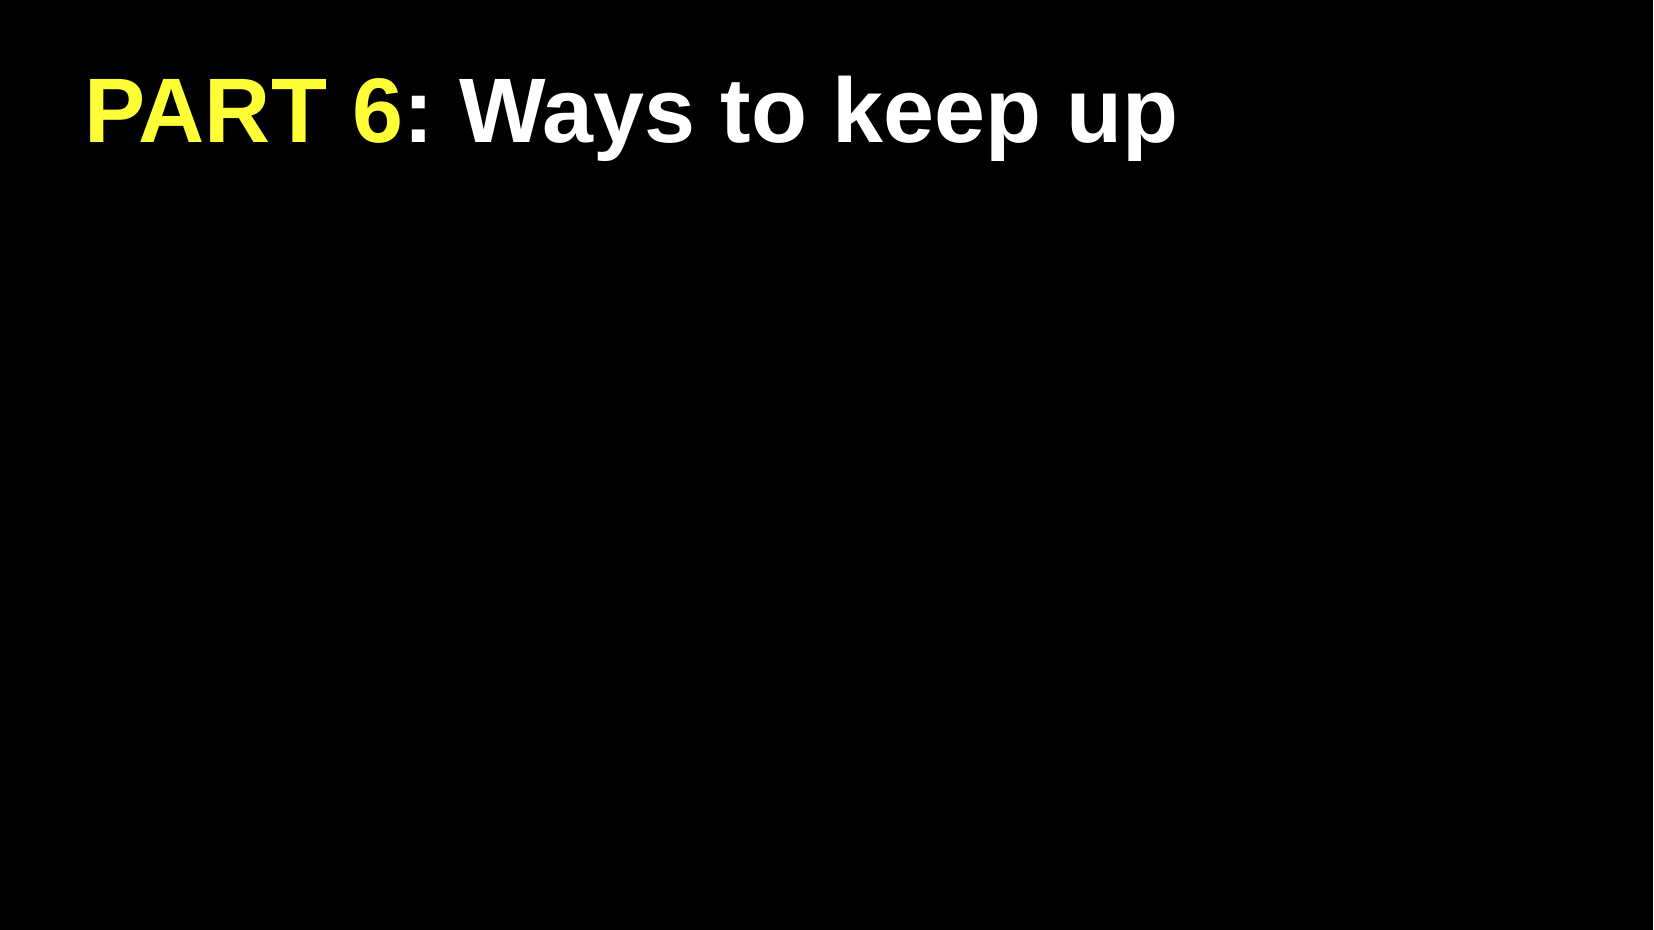

# PART 6: Ways to keep up